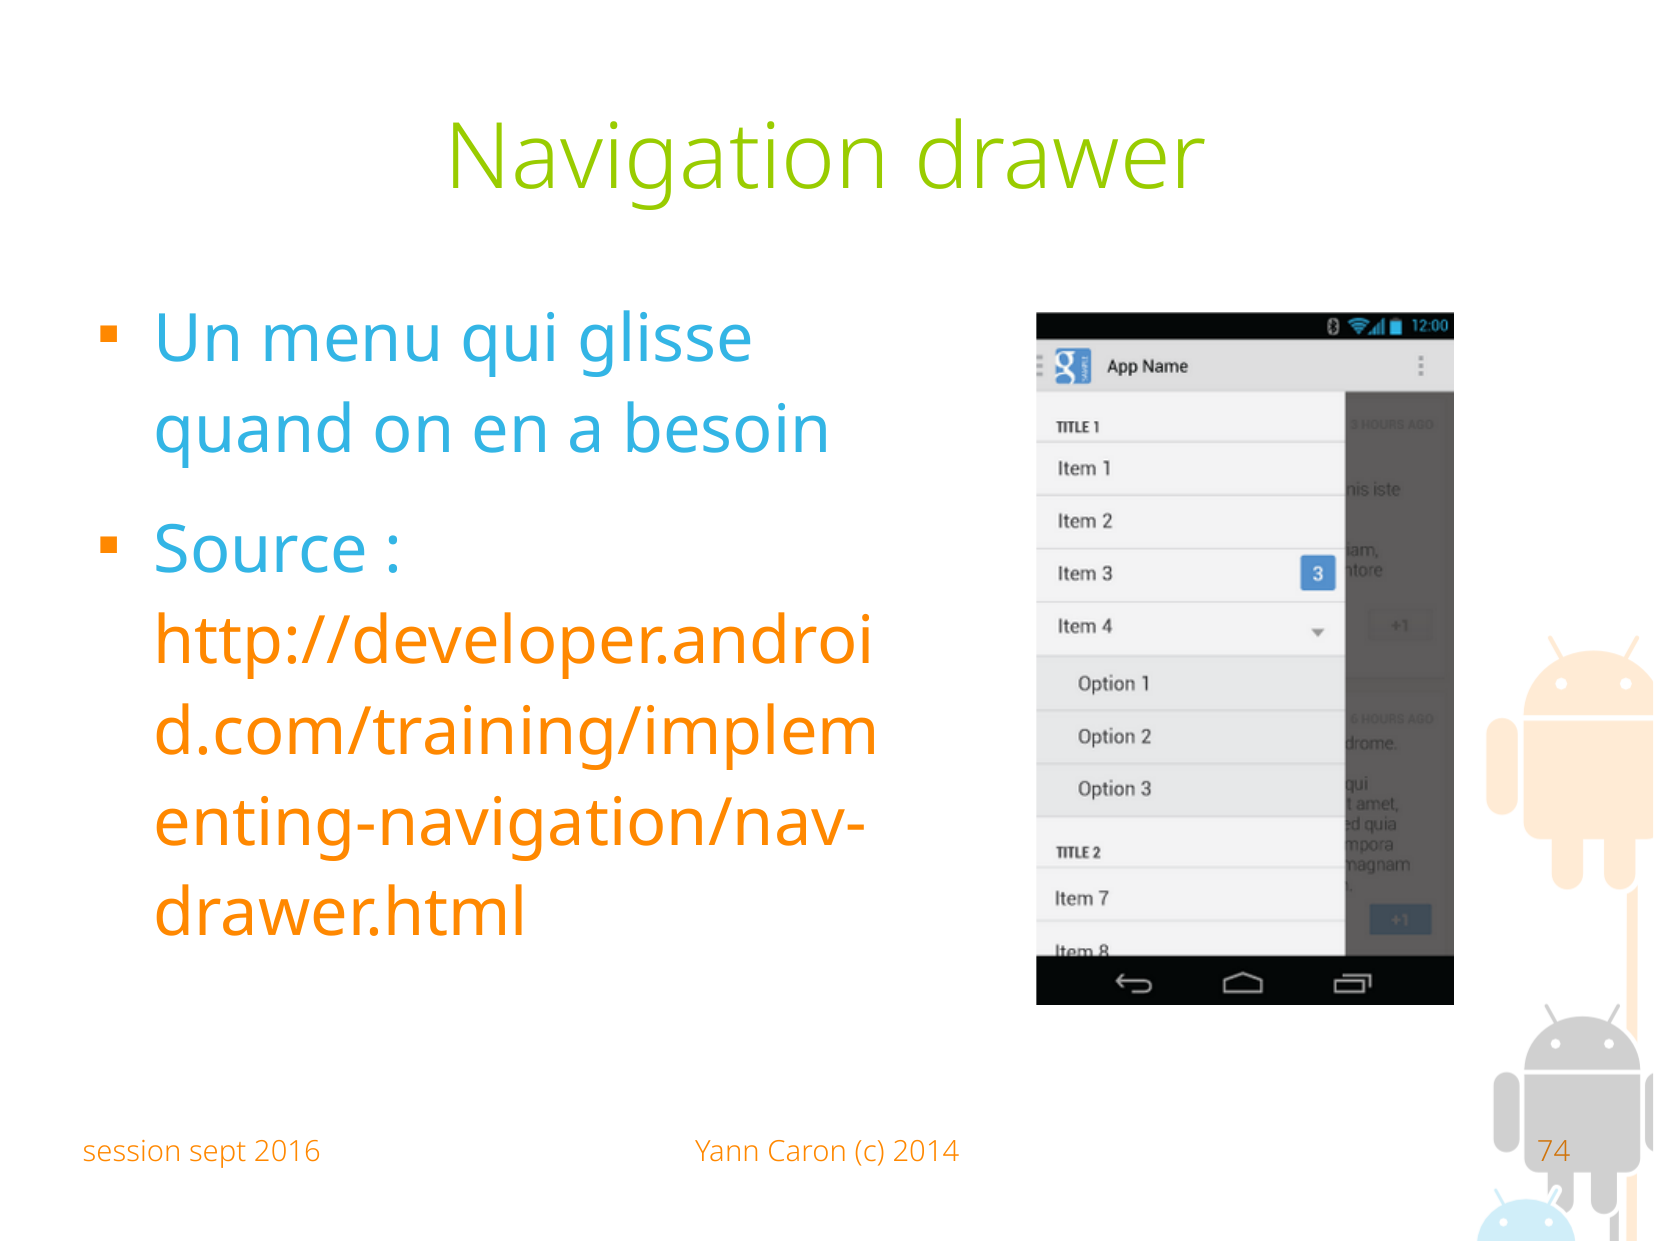

# Navigation drawer
Un menu qui glisse quand on en a besoin
Source : http://developer.android.com/training/implementing-navigation/nav-drawer.html
session sept 2016
Yann Caron (c) 2014
74